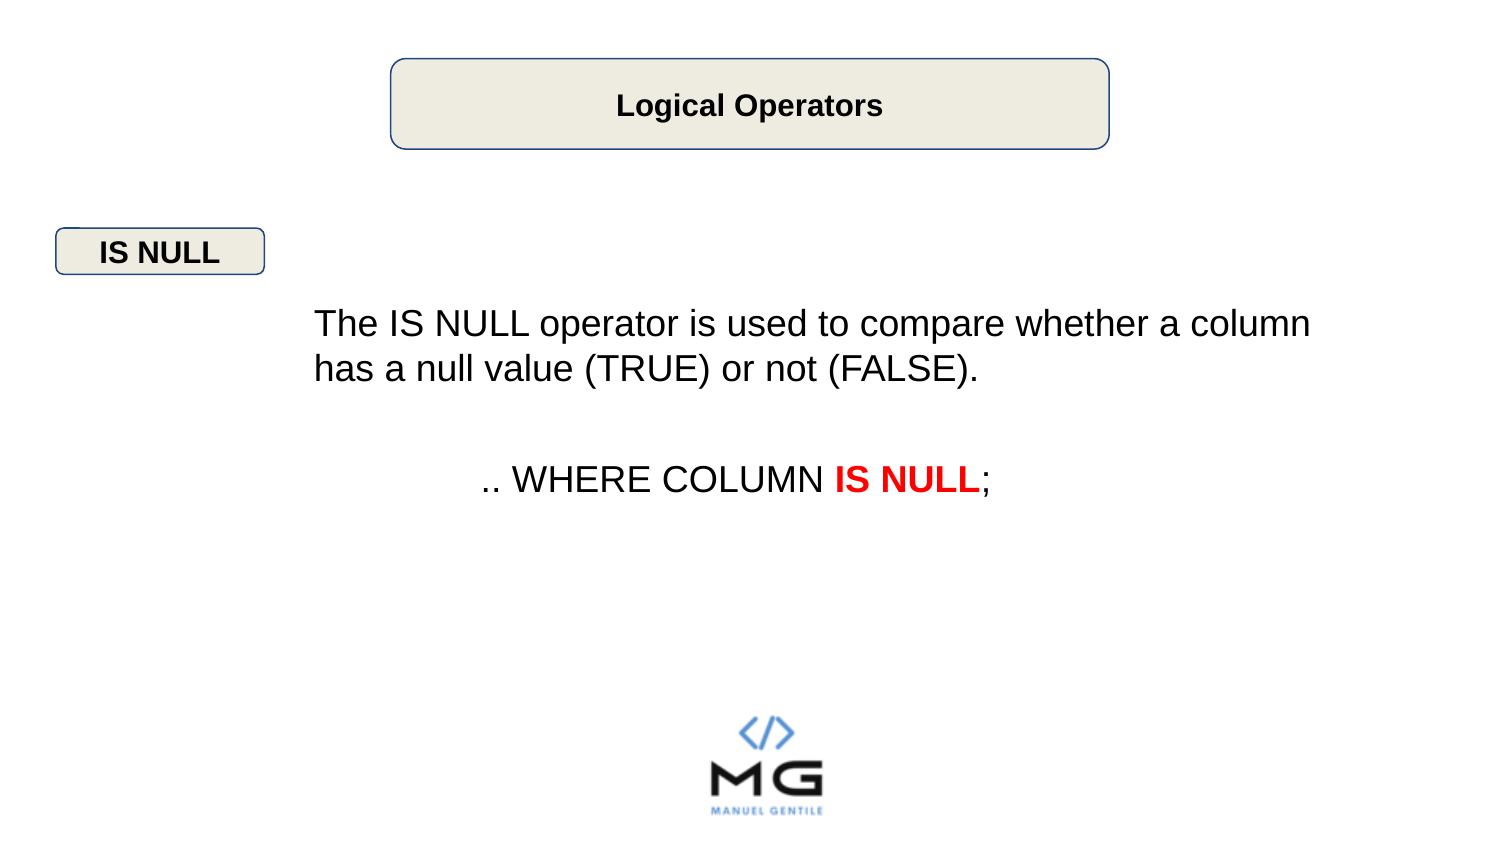

Logical Operators
IS NULL
The IS NULL operator is used to compare whether a column has a null value (TRUE) or not (FALSE).
.. WHERE COLUMN IS NULL;